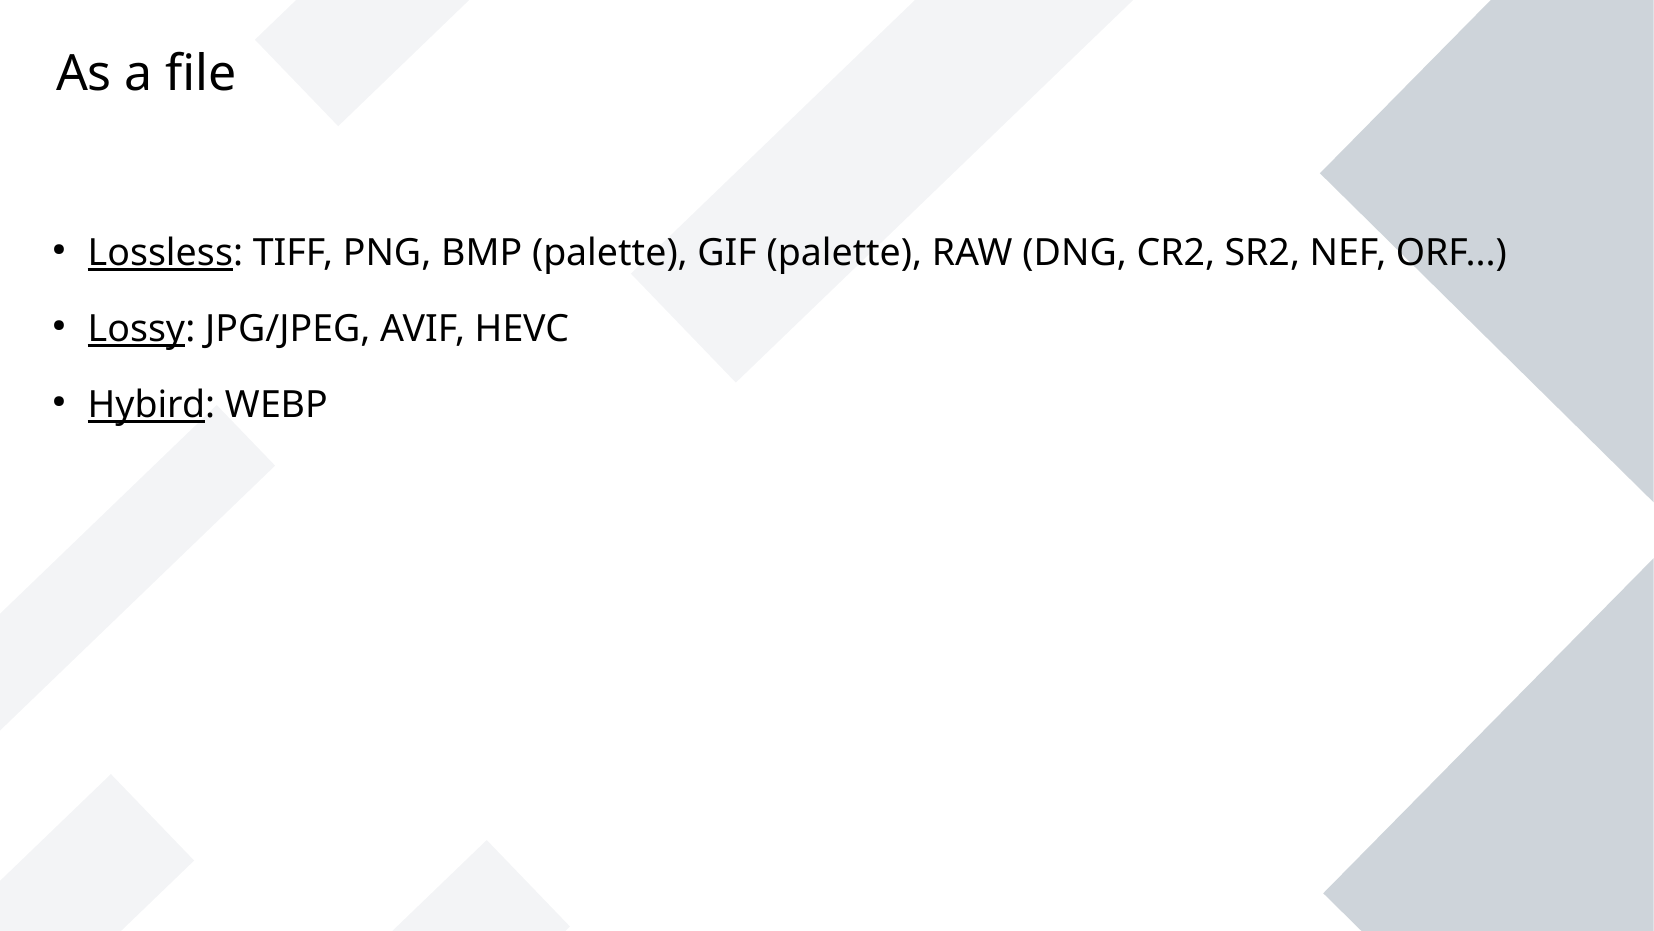

As a file
Lossless: TIFF, PNG, BMP (palette), GIF (palette), RAW (DNG, CR2, SR2, NEF, ORF...)
Lossy: JPG/JPEG, AVIF, HEVC
Hybird: WEBP